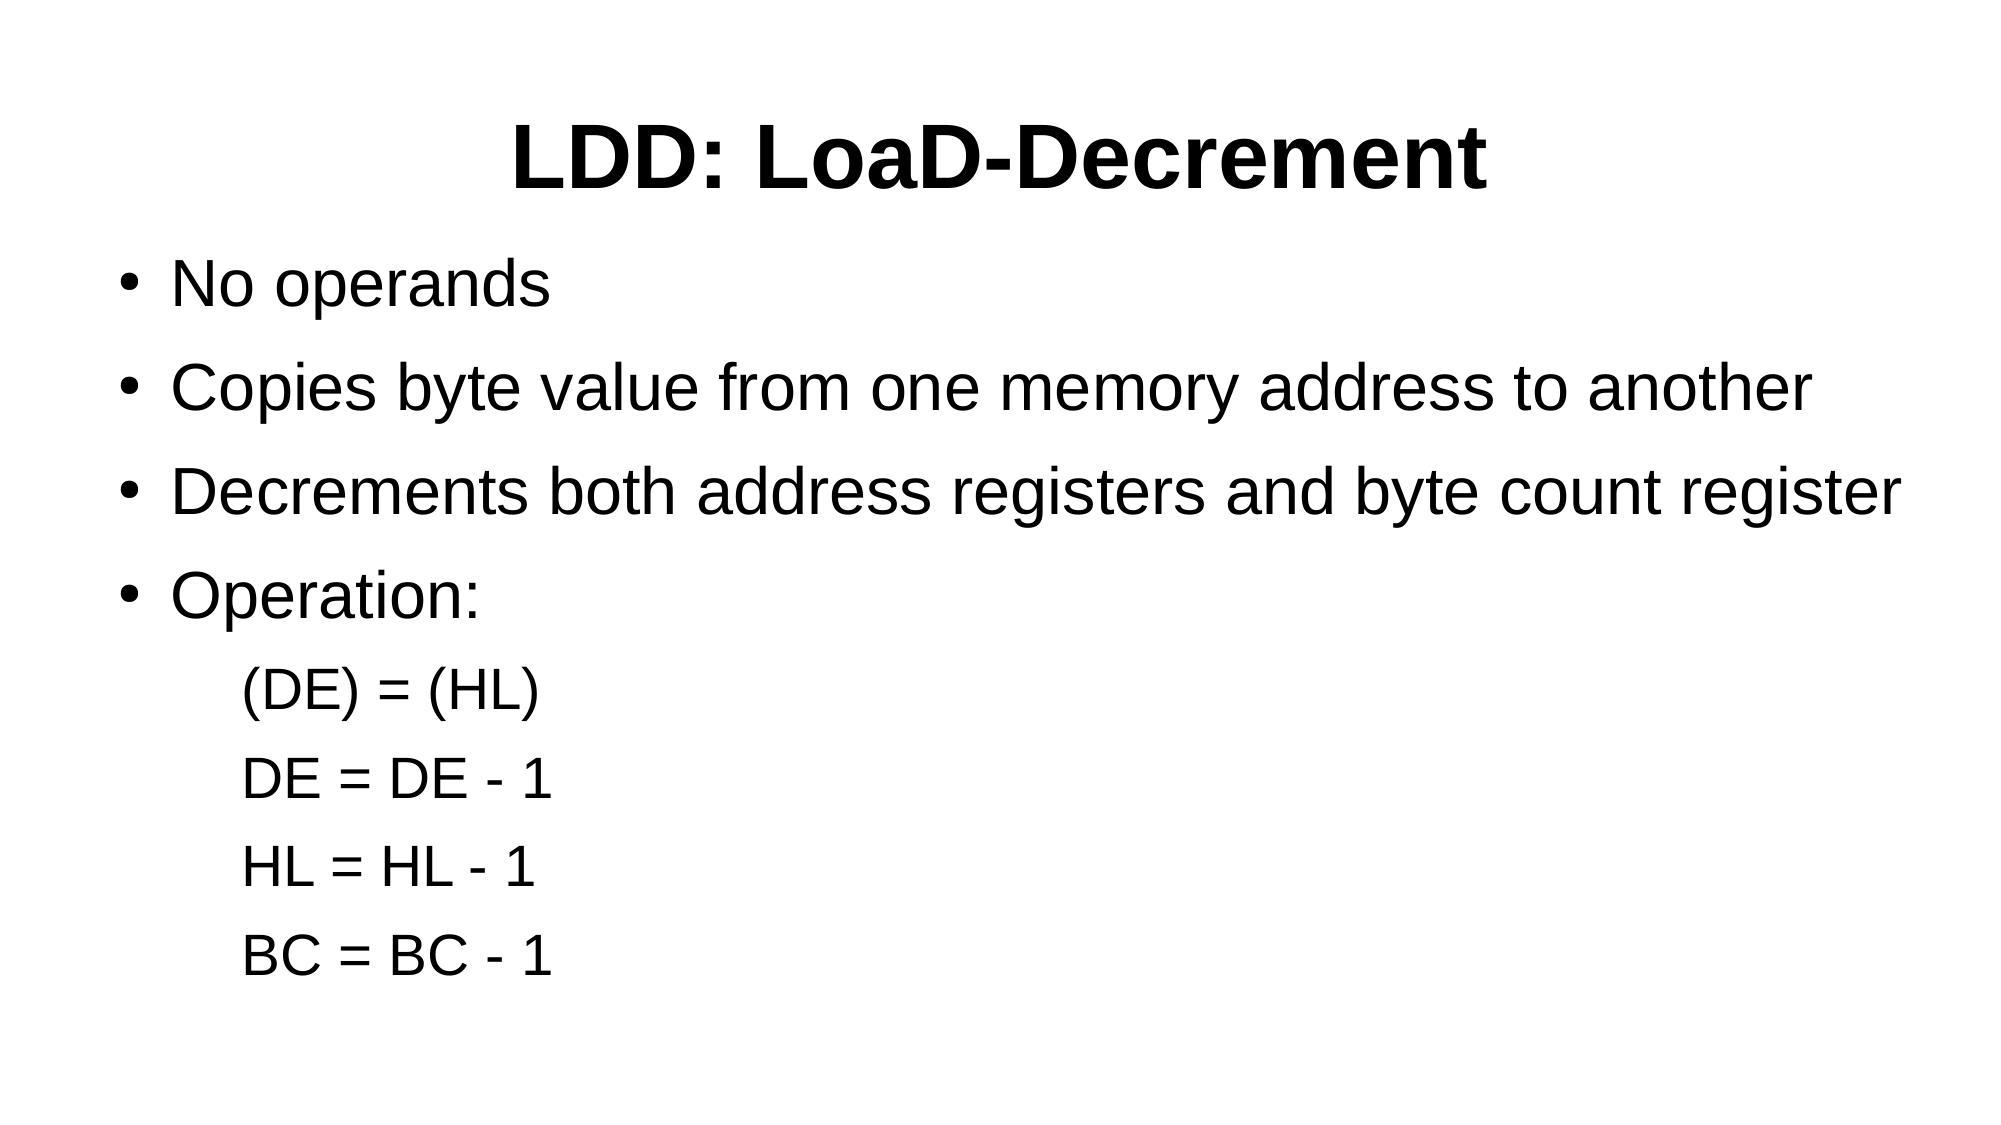

# LDD: LoaD-Decrement
No operands
Copies byte value from one memory address to another
Decrements both address registers and byte count register
Operation:
(DE) = (HL)
DE = DE - 1
HL = HL - 1
BC = BC - 1